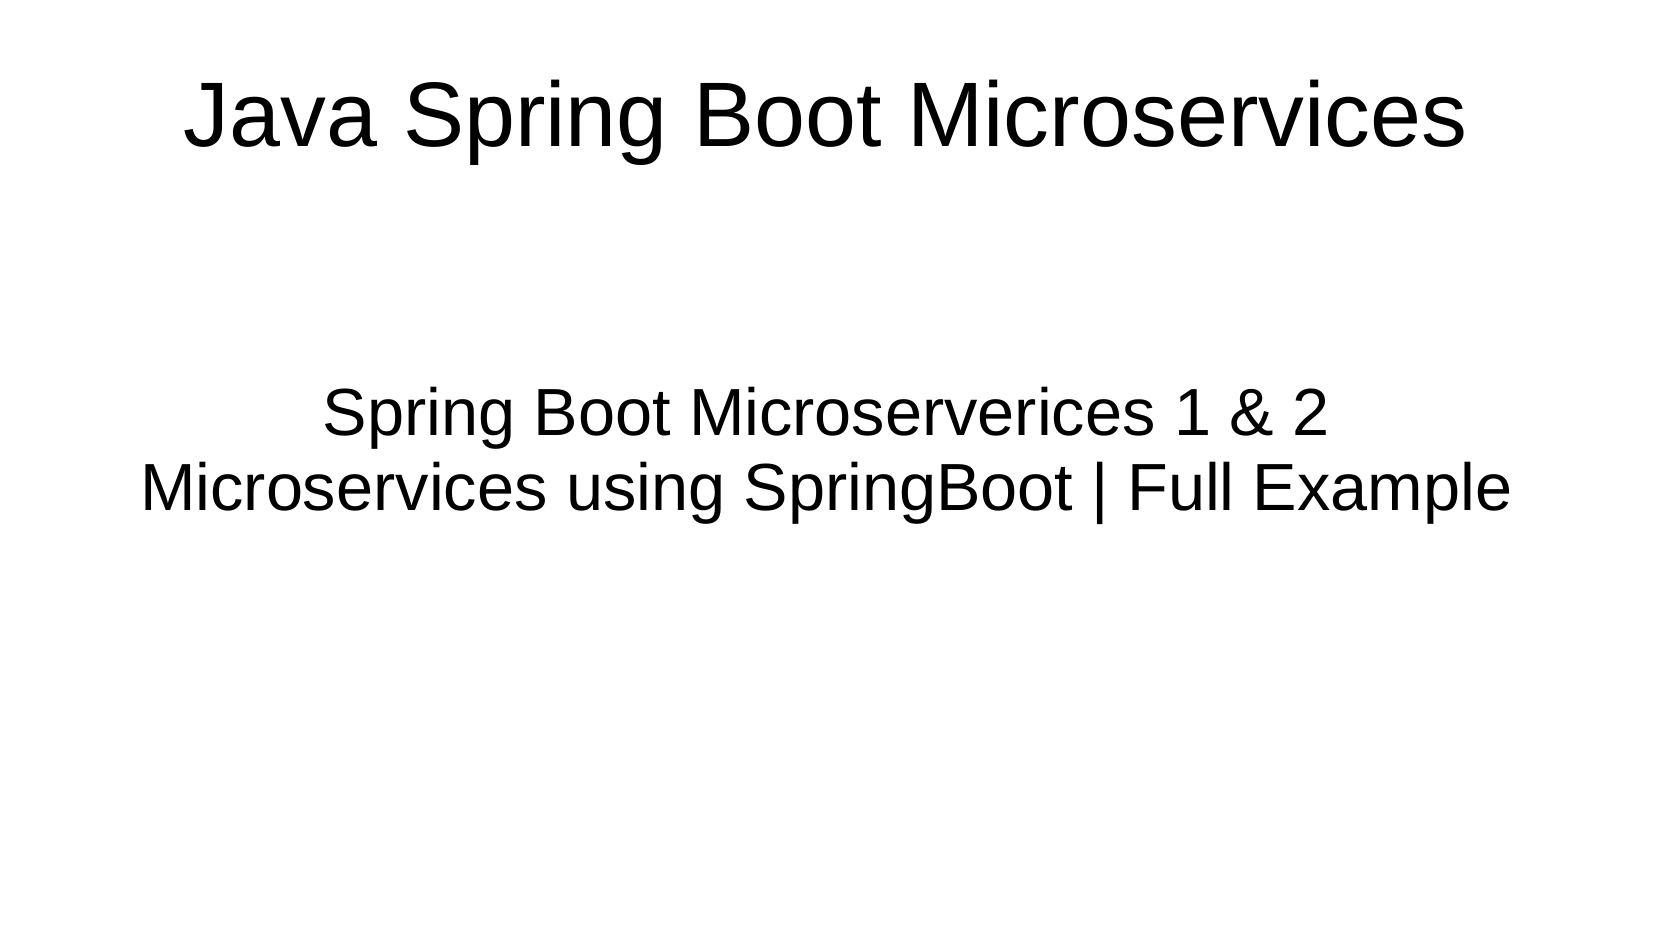

# Java Spring Boot Microservices
Spring Boot Microserverices 1 & 2
Microservices using SpringBoot | Full Example